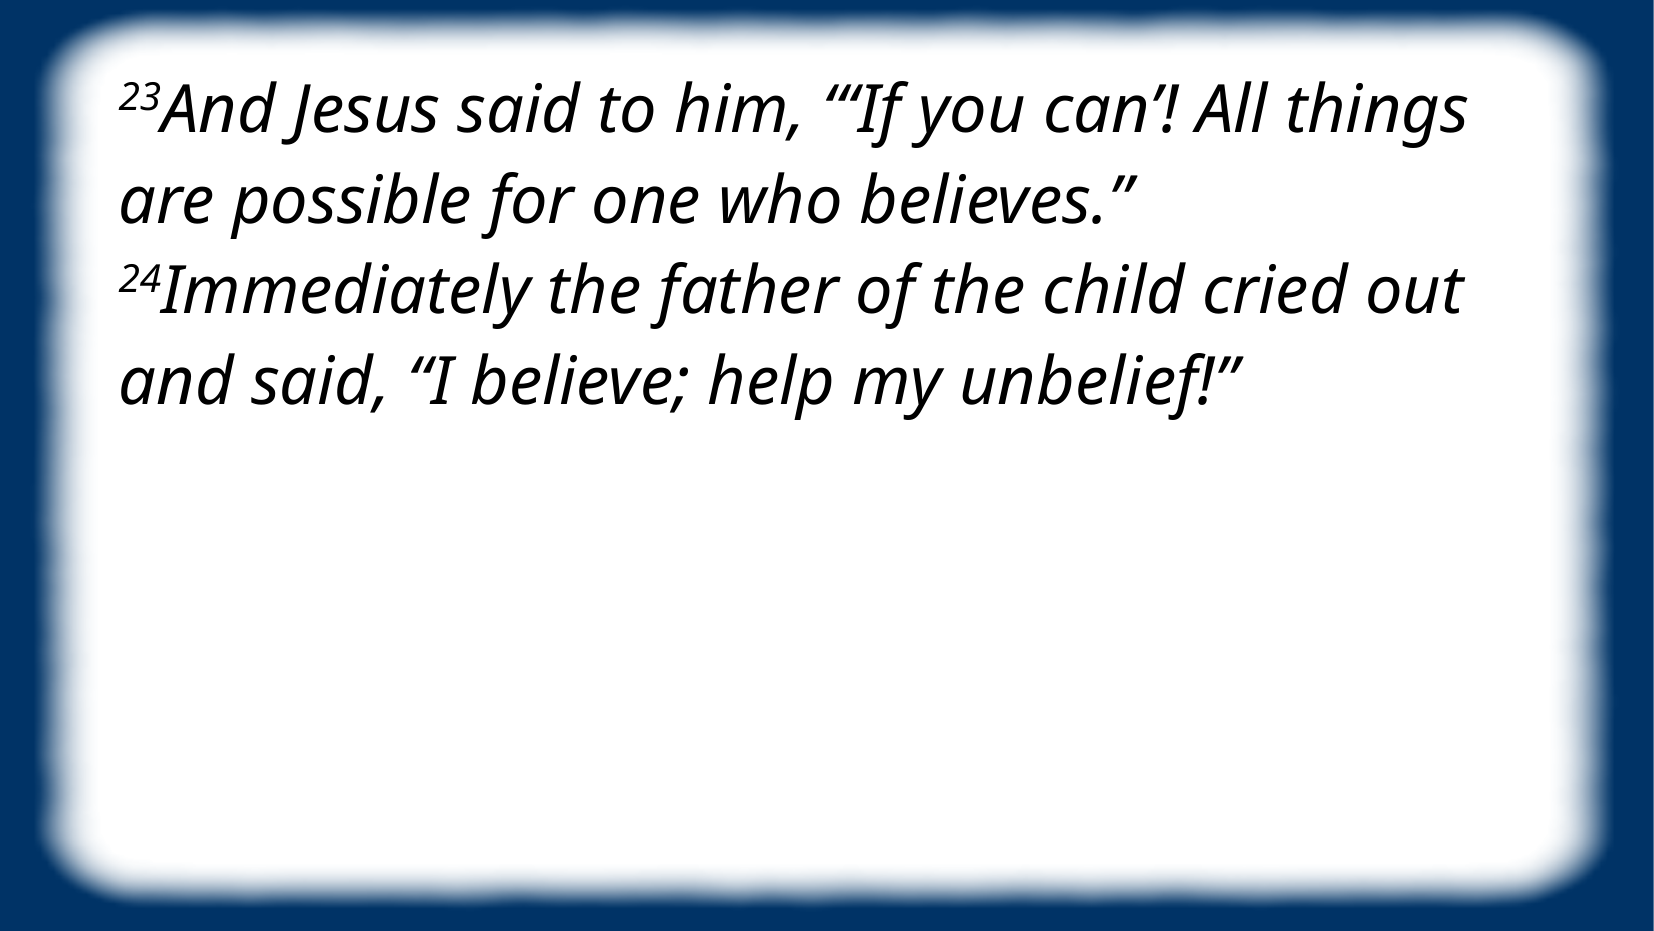

23And Jesus said to him, “‘If you can’! All things are possible for one who believes.”
24Immediately the father of the child cried out and said, “I believe; help my unbelief!”